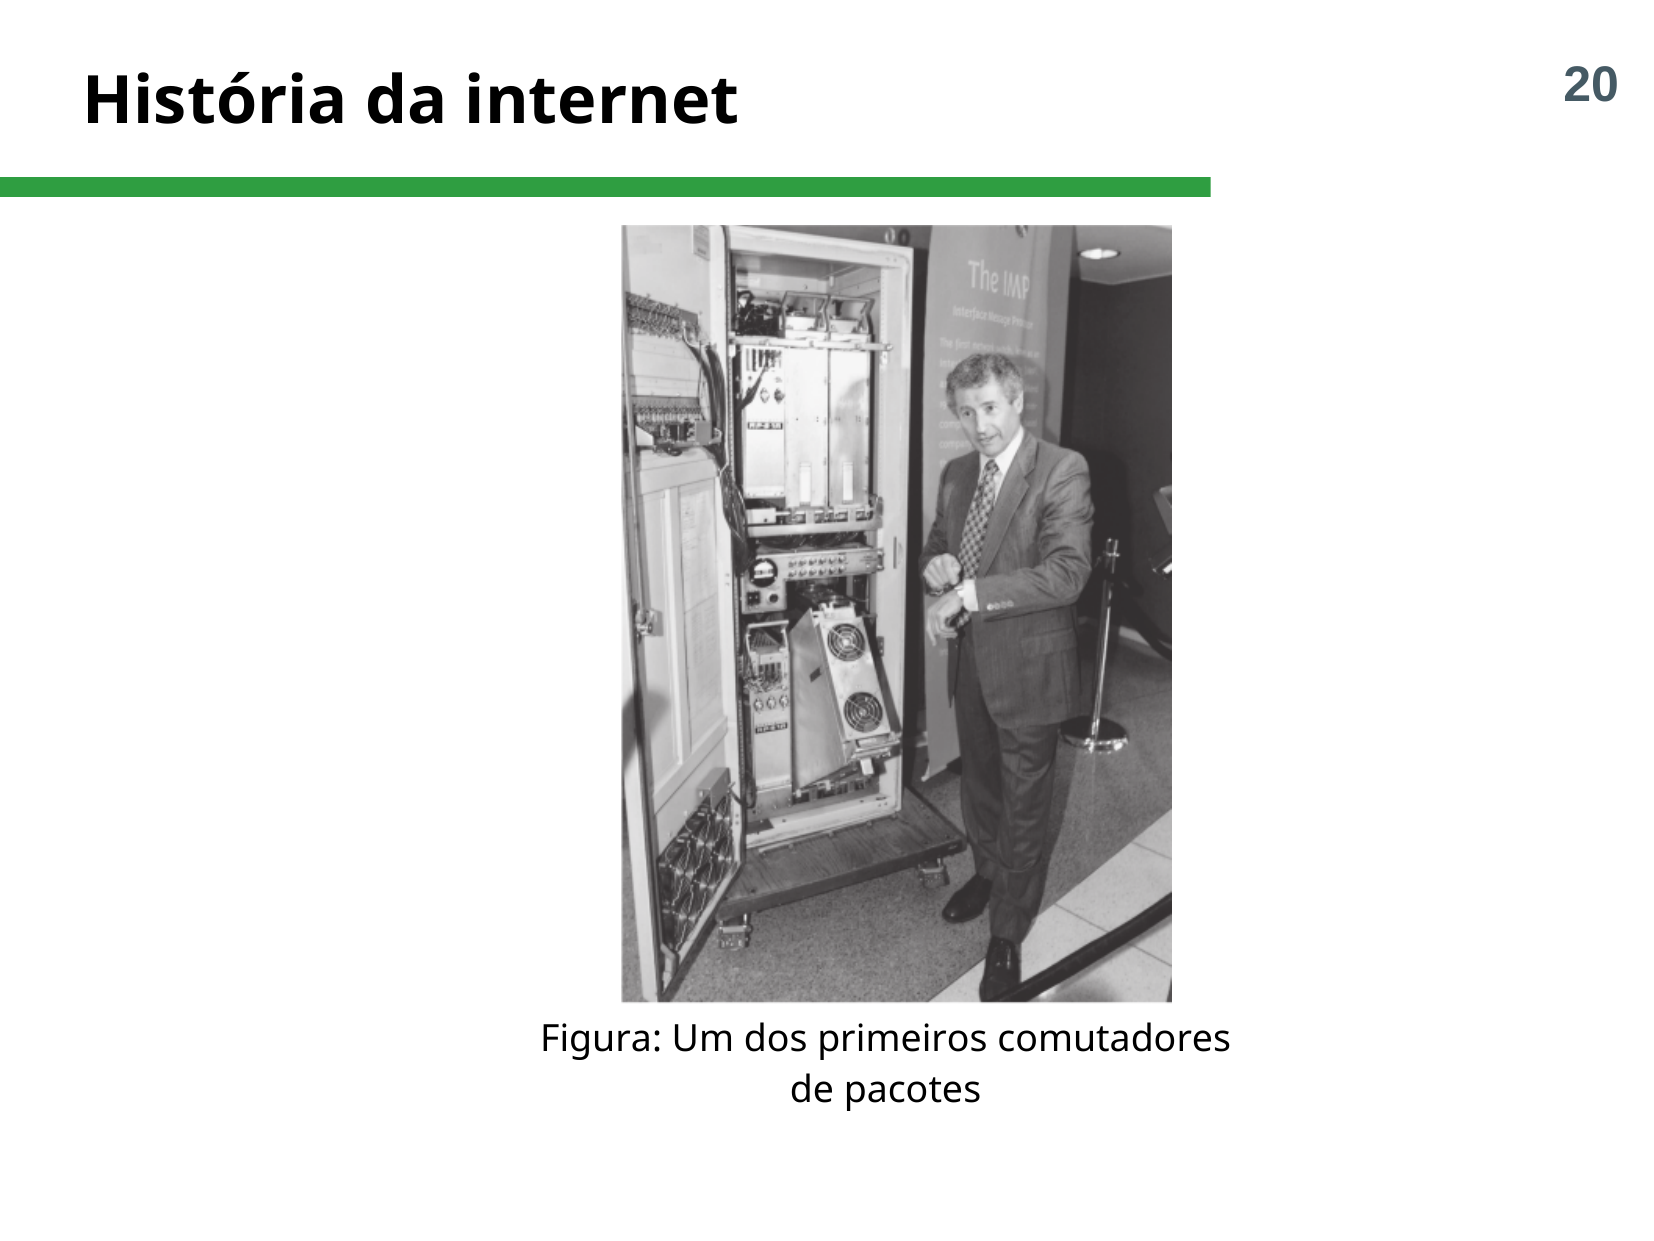

# História da internet
Figura: Um dos primeiros comutadores de pacotes